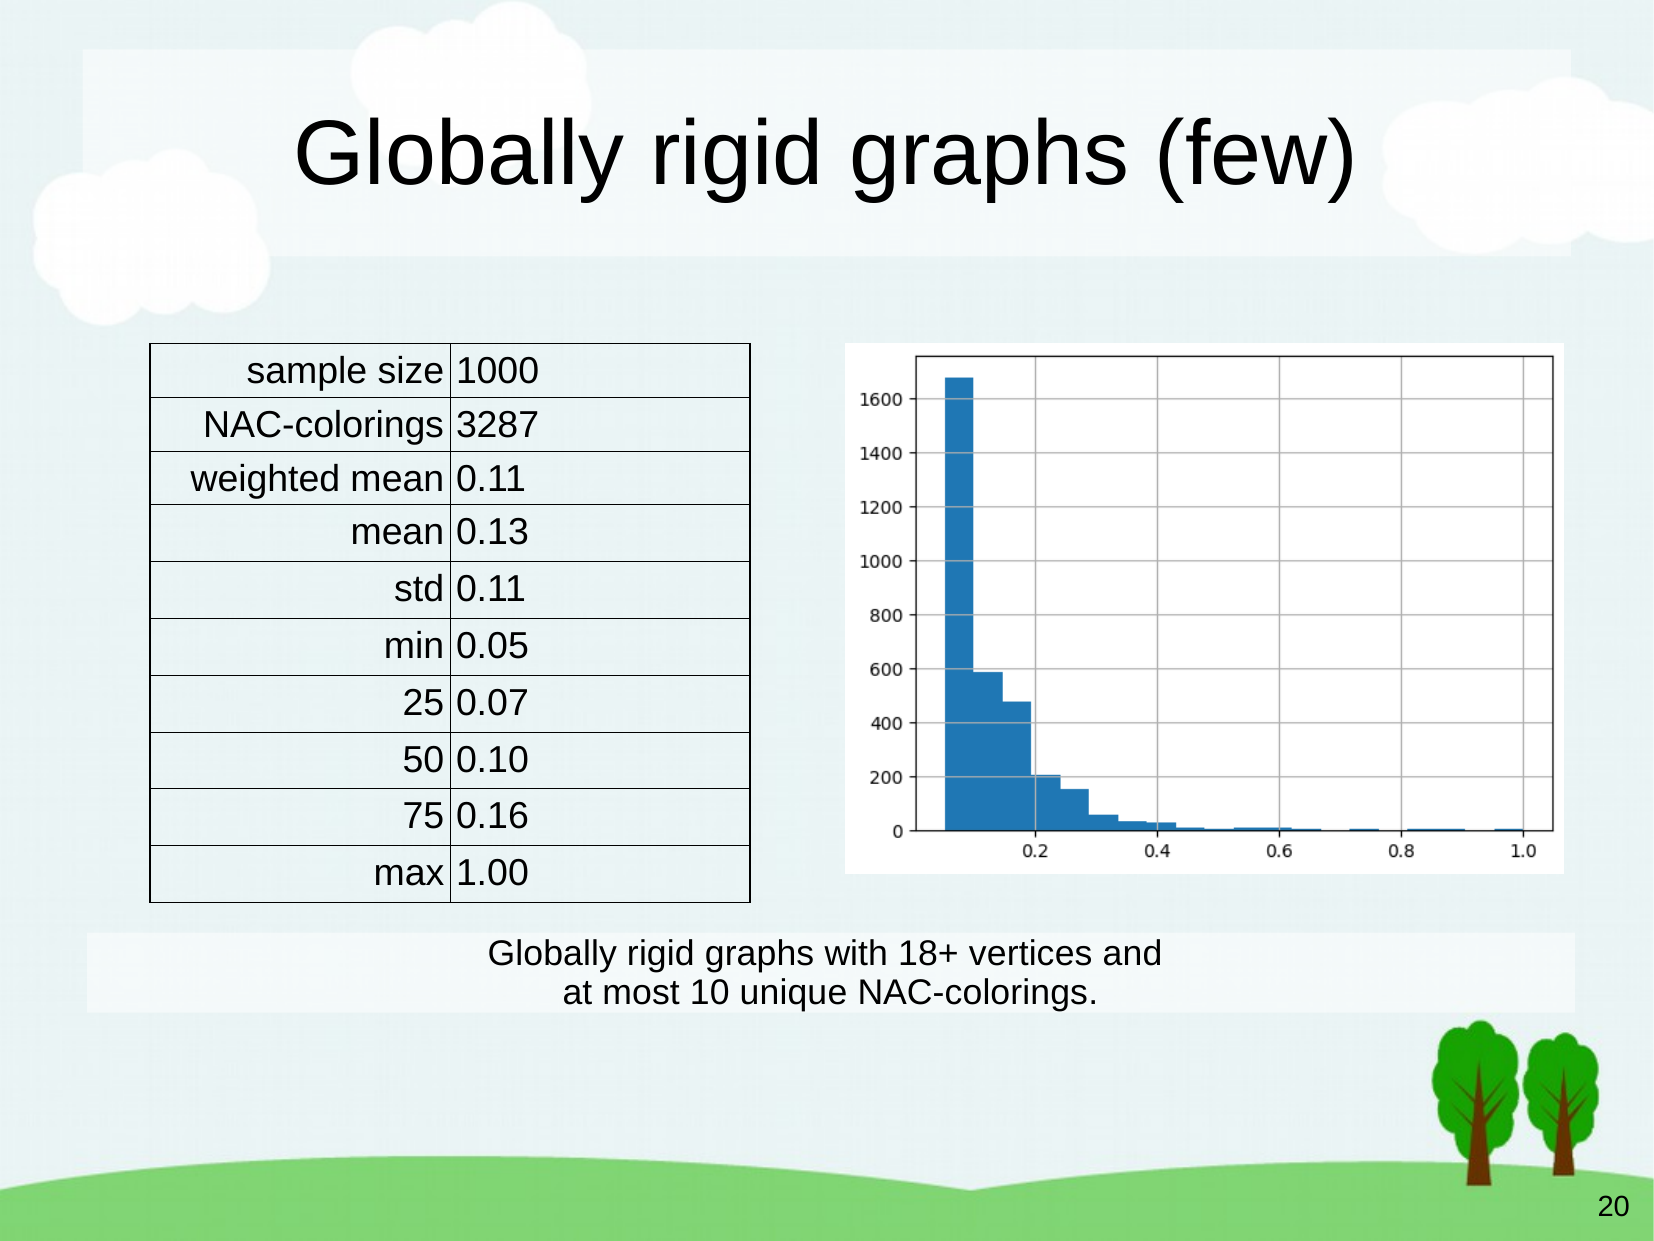

# Globally rigid graphs (few)
| sample size | 1000 |
| --- | --- |
| NAC-colorings | 3287 |
| weighted mean | 0.11 |
| mean | 0.13 |
| std | 0.11 |
| min | 0.05 |
| 25 | 0.07 |
| 50 | 0.10 |
| 75 | 0.16 |
| max | 1.00 |
Globally rigid graphs with 18+ vertices and
at most 10 unique NAC-colorings.
20